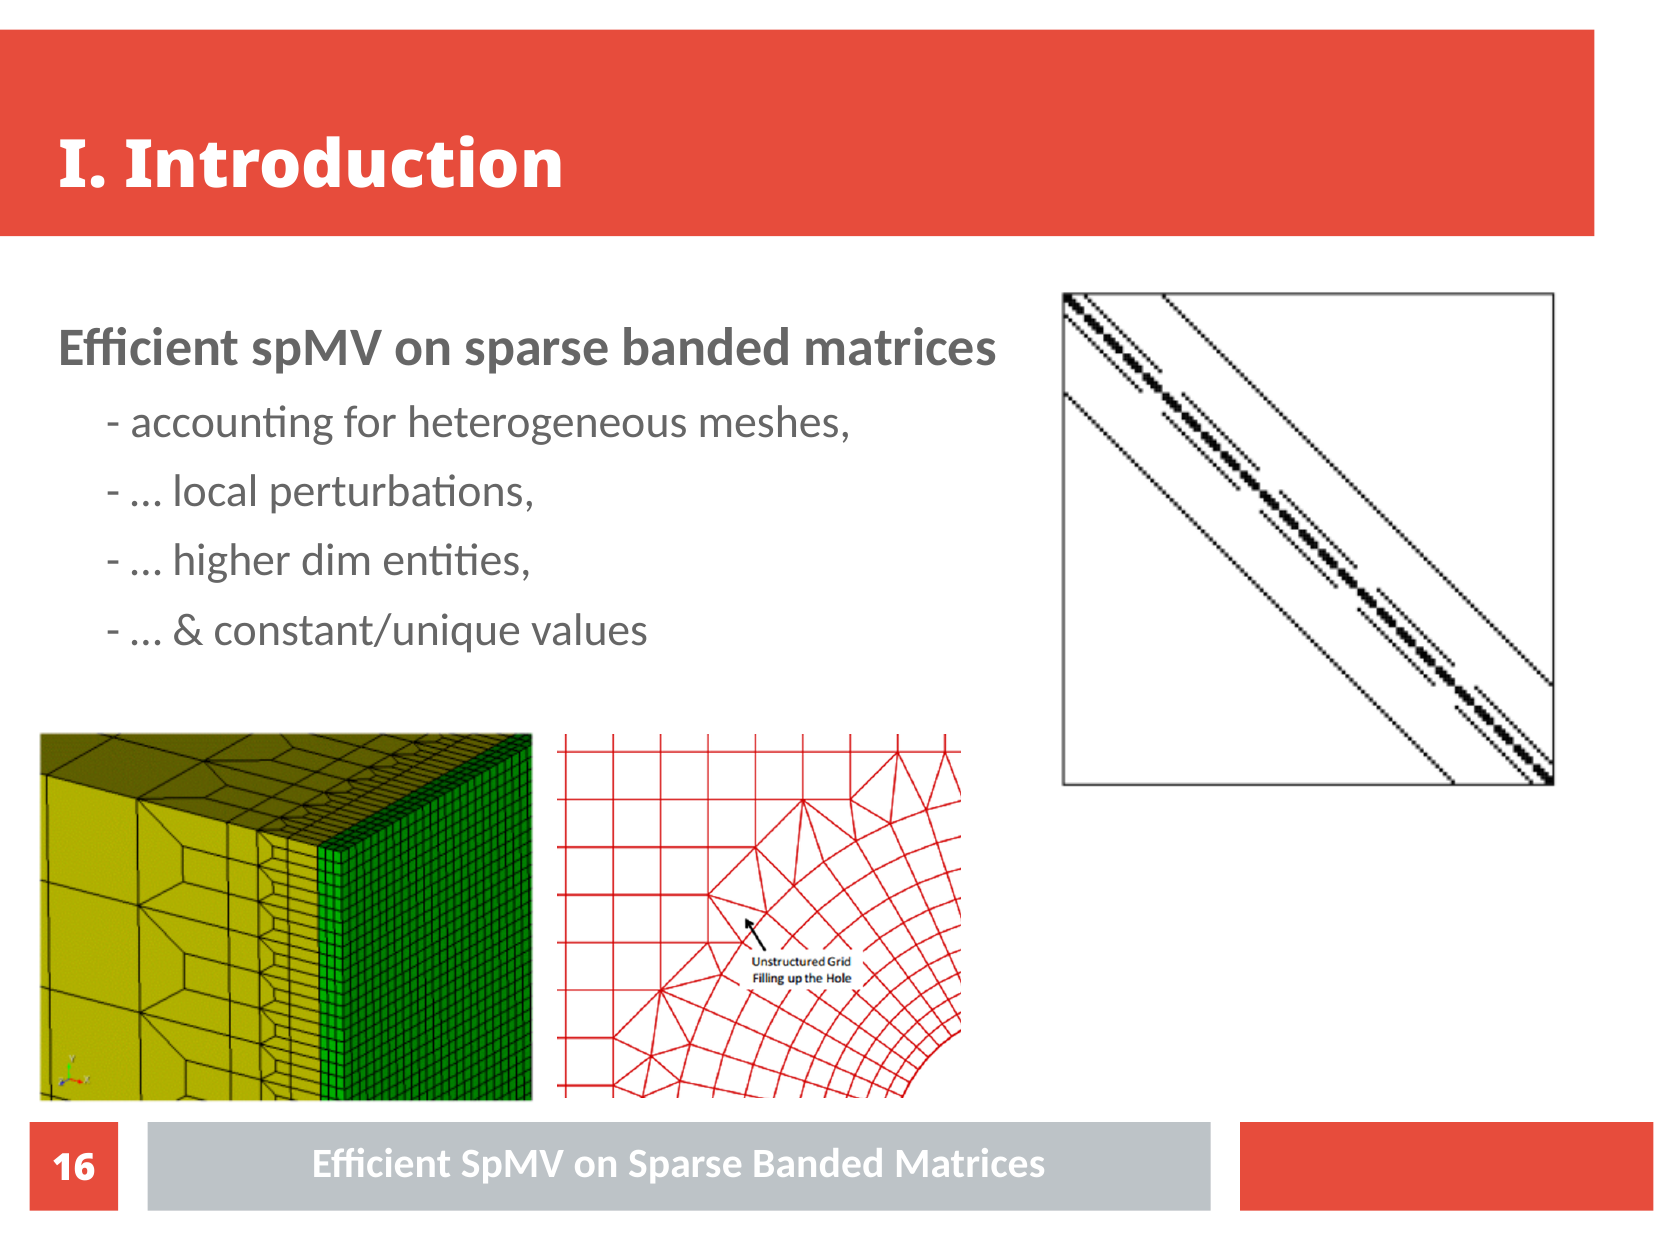

# I. Introduction
Efficient spMV on sparse banded matrices
- accounting for heterogeneous meshes,
- … local perturbations,
- … higher dim entities,
- … & constant/unique values
16
Efficient SpMV on Sparse Banded Matrices